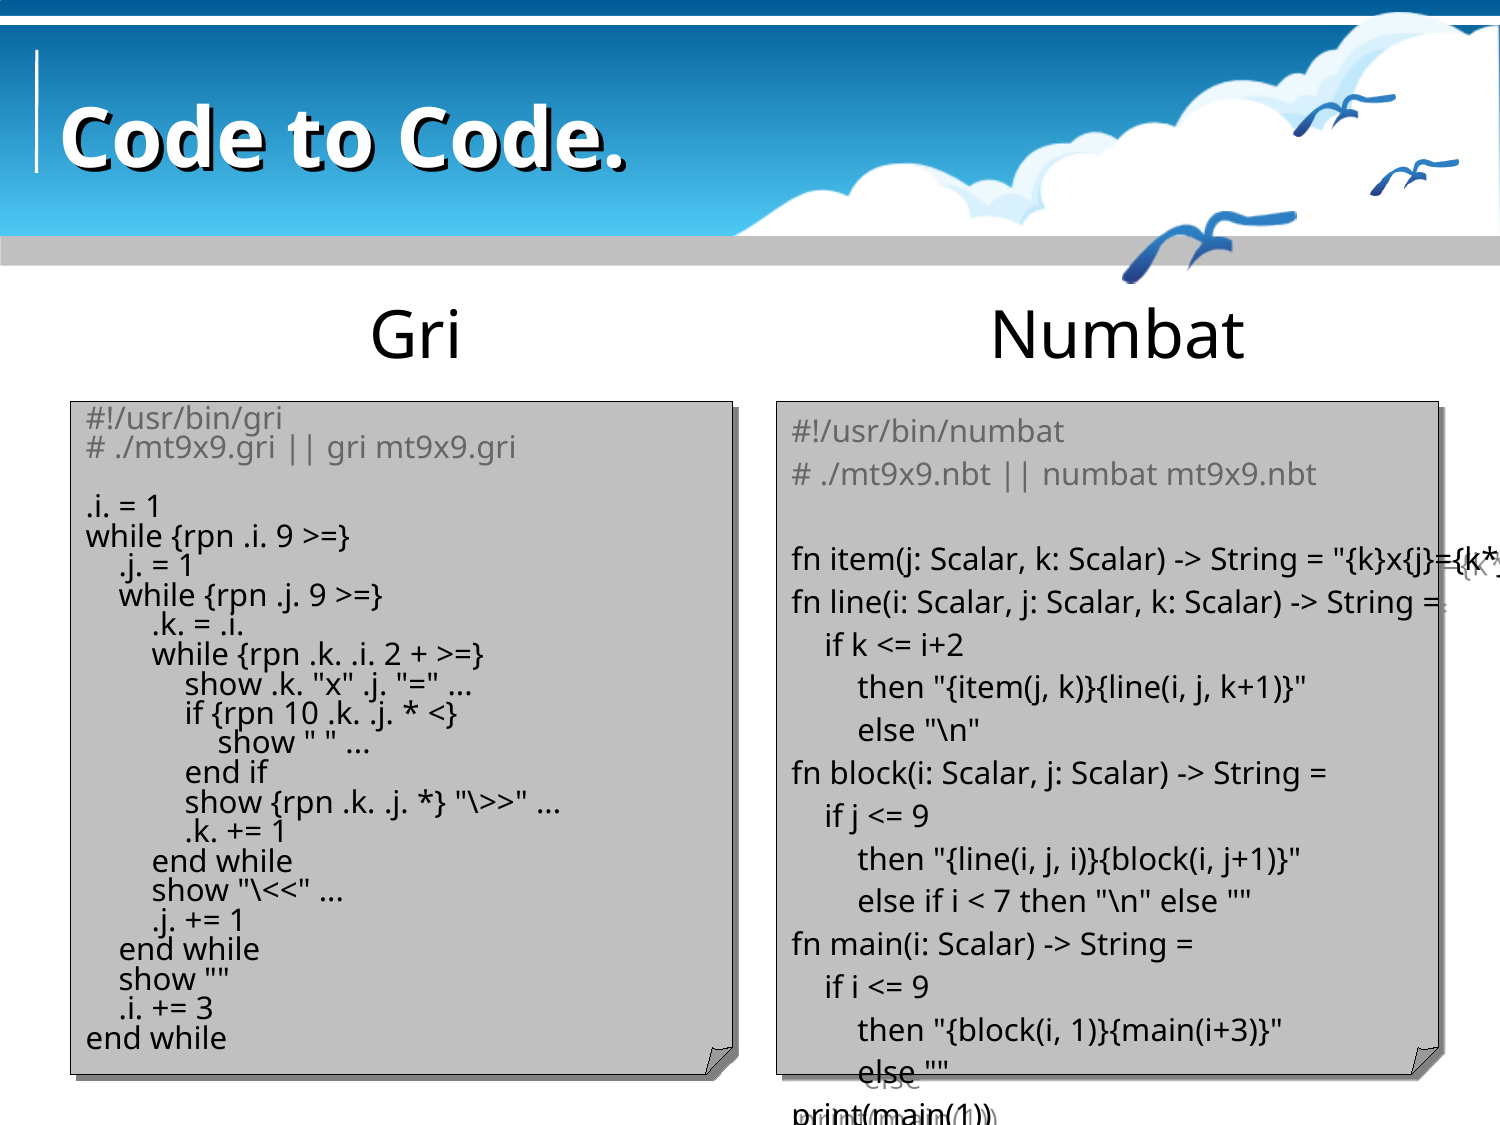

# Code to Code.
Numbat
Gri
#!/usr/bin/gri
# ./mt9x9.gri || gri mt9x9.gri
.i. = 1
while {rpn .i. 9 >=}
 .j. = 1
 while {rpn .j. 9 >=}
 .k. = .i.
 while {rpn .k. .i. 2 + >=}
 show .k. "x" .j. "=" ...
 if {rpn 10 .k. .j. * <}
 show " " ...
 end if
 show {rpn .k. .j. *} "\>>" ...
 .k. += 1
 end while
 show "\<<" ...
 .j. += 1
 end while
 show ""
 .i. += 3
end while
#!/usr/bin/numbat
# ./mt9x9.nbt || numbat mt9x9.nbt
fn item(j: Scalar, k: Scalar) -> String = "{k}x{j}={k*j:2}\t"
fn line(i: Scalar, j: Scalar, k: Scalar) -> String =
 if k <= i+2
 then "{item(j, k)}{line(i, j, k+1)}"
 else "\n"
fn block(i: Scalar, j: Scalar) -> String =
 if j <= 9
 then "{line(i, j, i)}{block(i, j+1)}"
 else if i < 7 then "\n" else ""
fn main(i: Scalar) -> String =
 if i <= 9
 then "{block(i, 1)}{main(i+3)}"
 else ""
print(main(1))